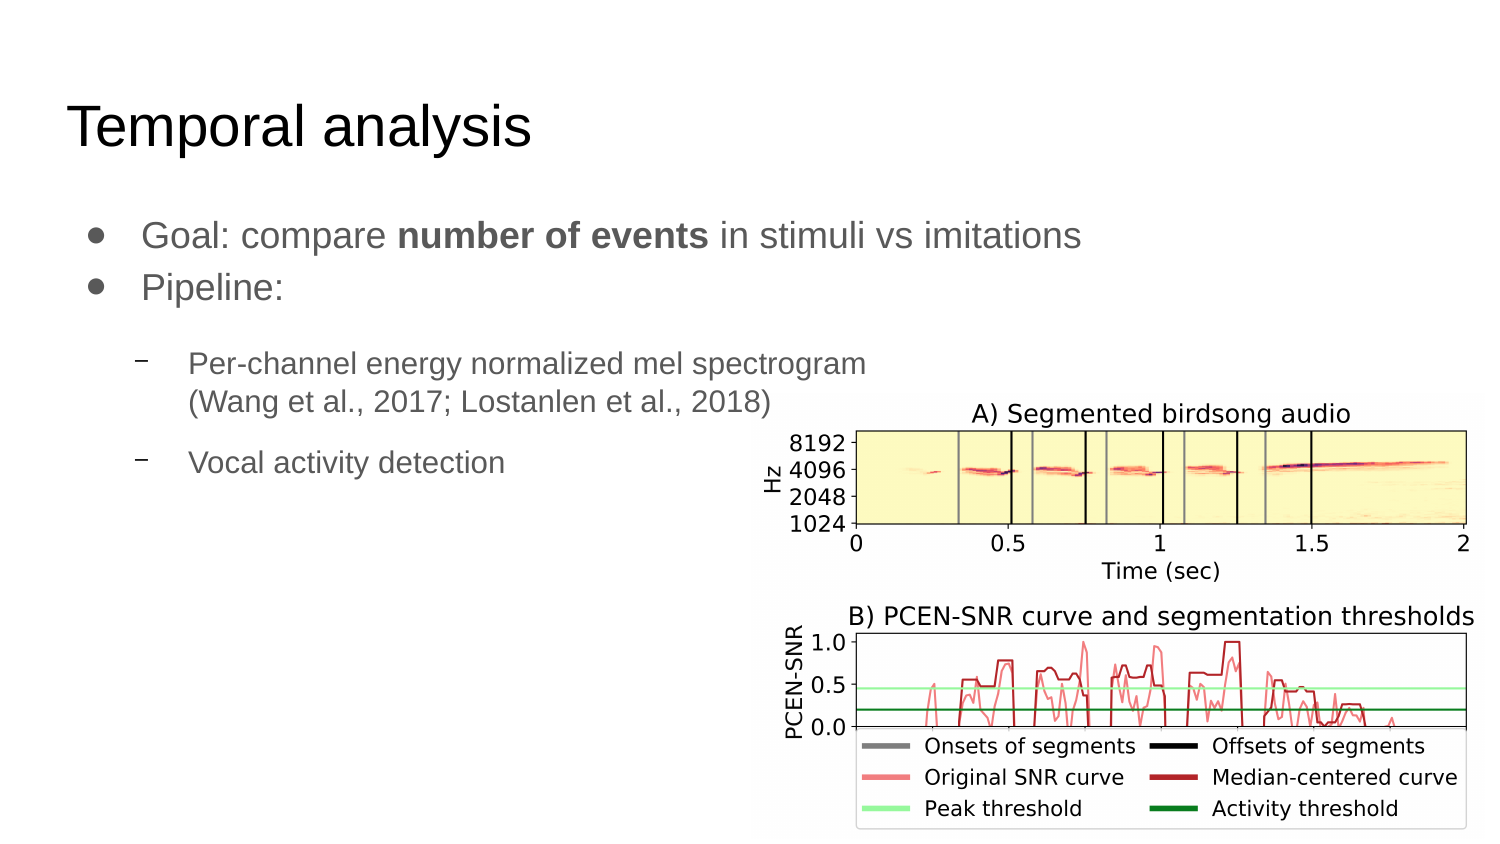

# Temporal analysis
Goal: compare number of events in stimuli vs imitations
Pipeline:
Per-channel energy normalized mel spectrogram
(Wang et al., 2017; Lostanlen et al., 2018)
Vocal activity detection